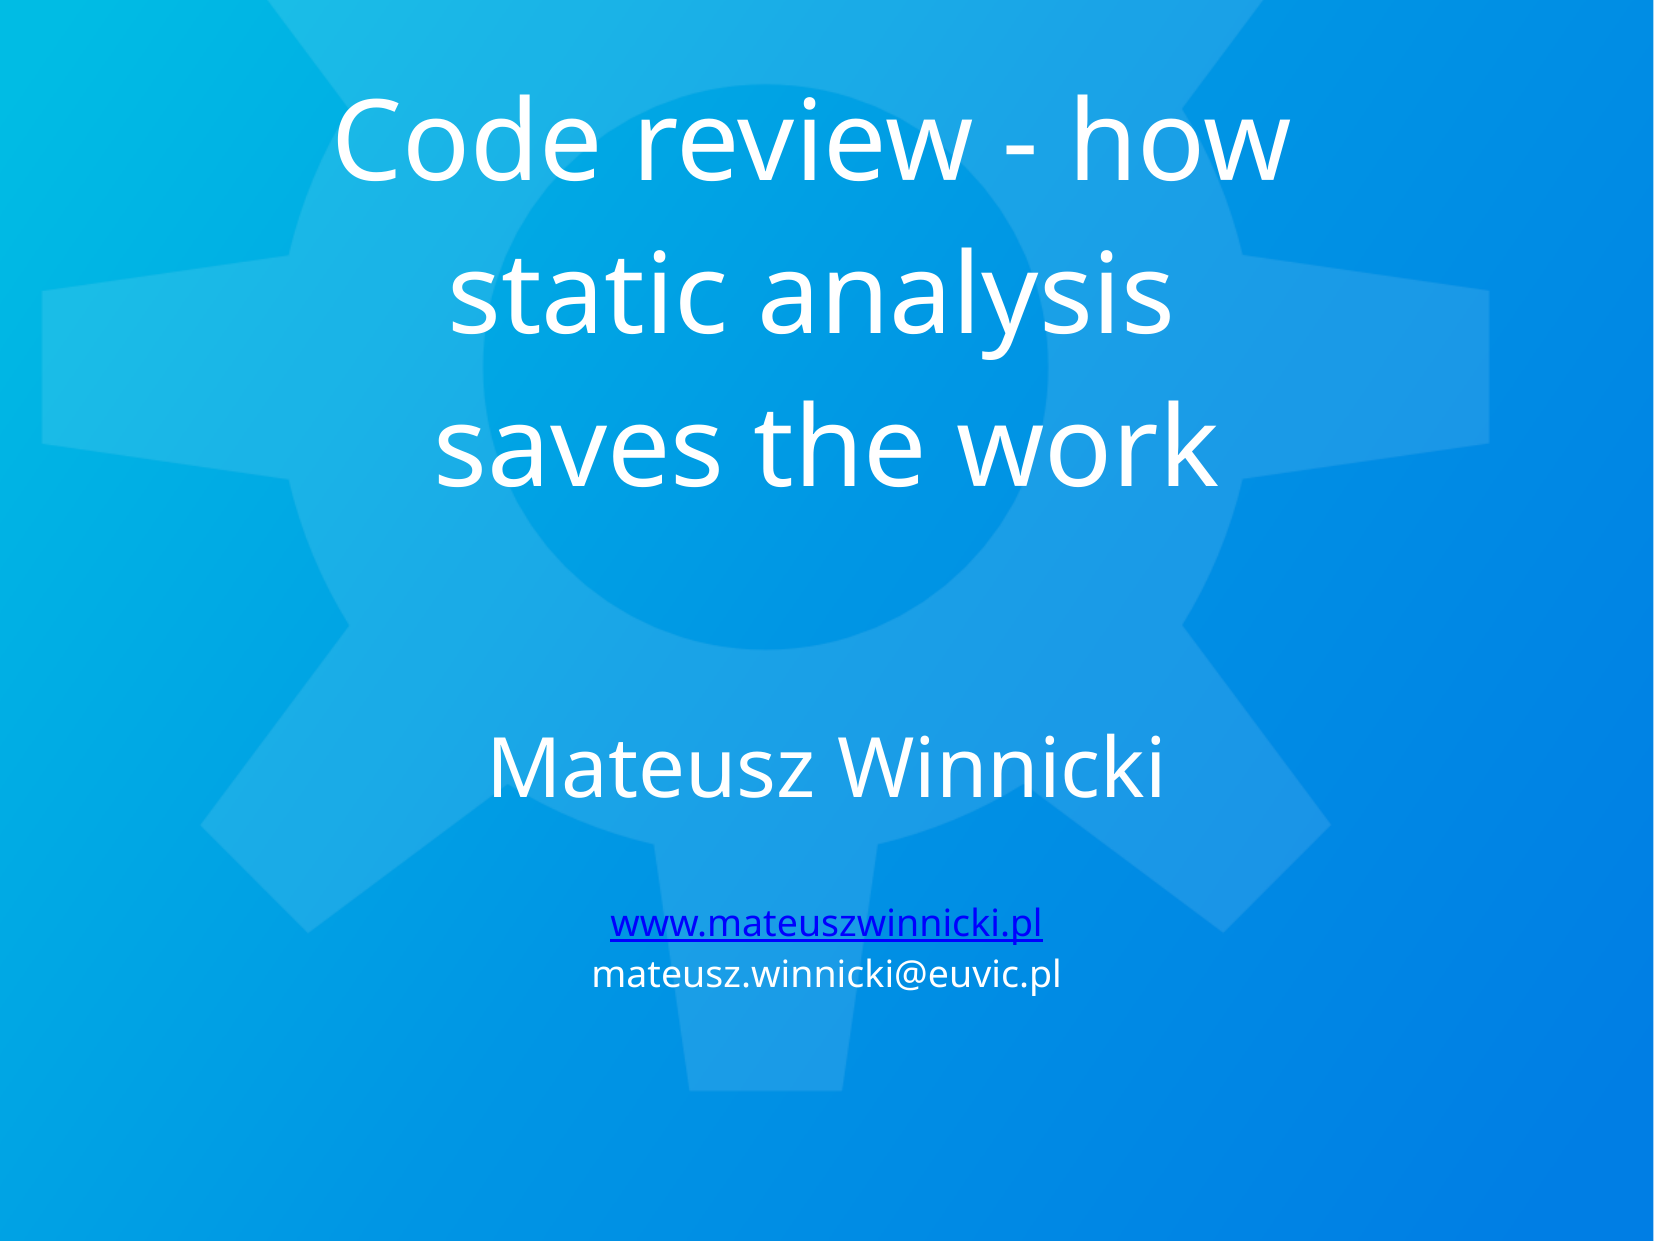

# Code review - how static analysis saves the work
Mateusz Winnicki
www.mateuszwinnicki.pl
mateusz.winnicki@euvic.pl